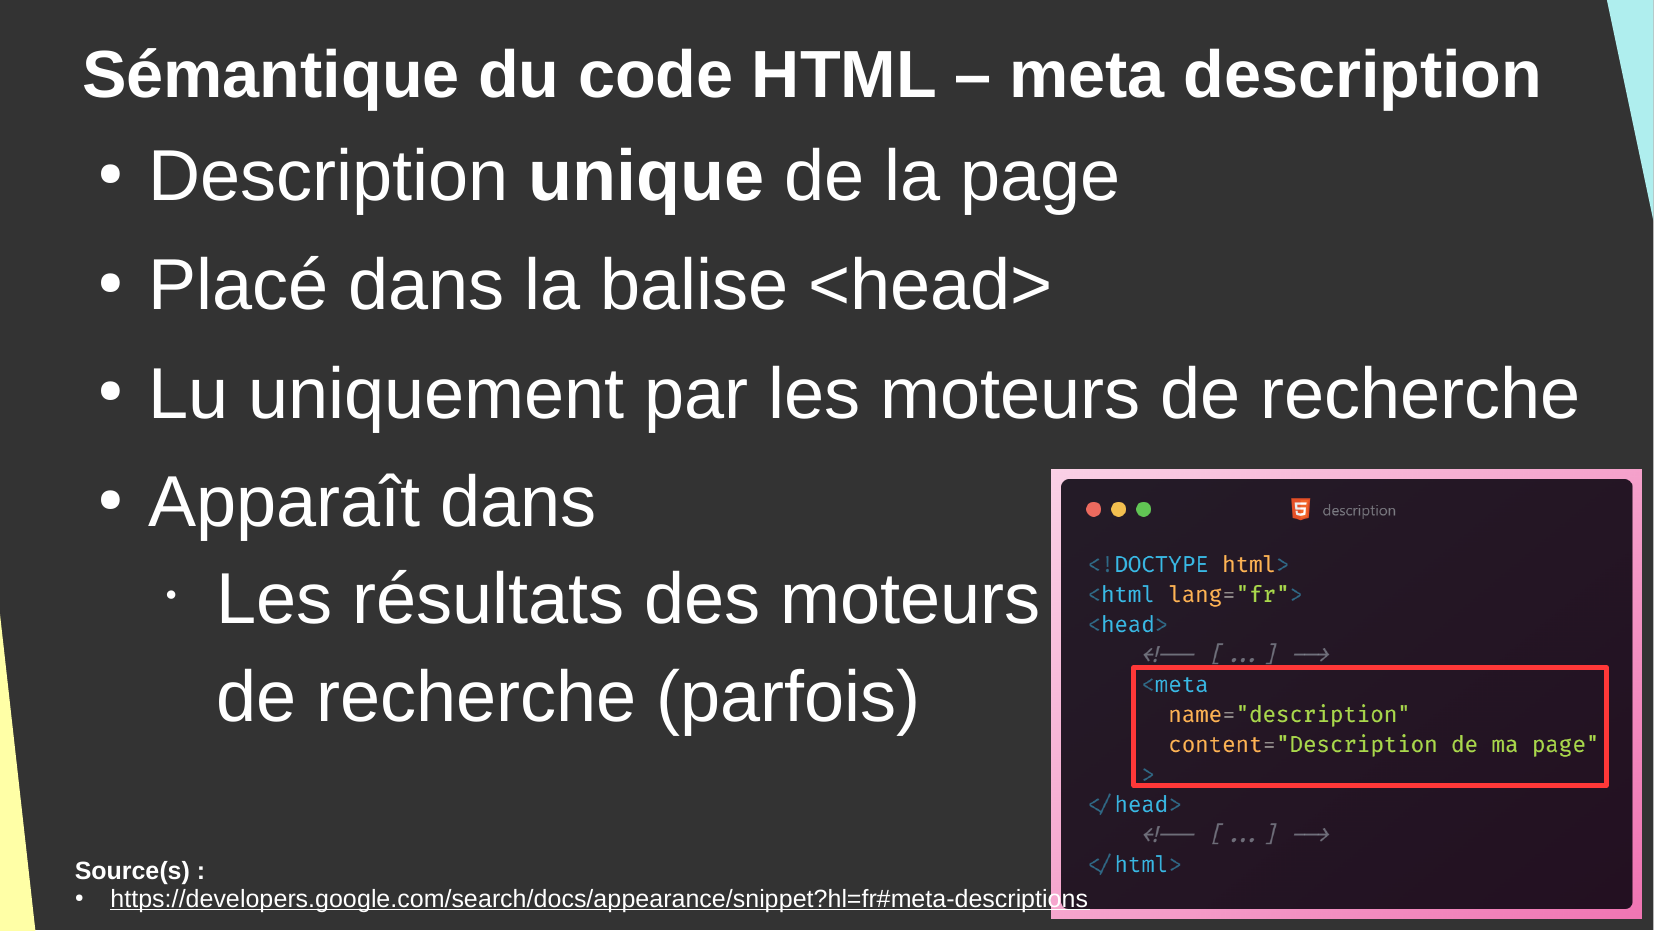

# Sémantique du code HTML – meta description
Description unique de la page
Placé dans la balise <head>
Lu uniquement par les moteurs de recherche
Apparaît dans
Les résultats des moteurs
de recherche (parfois)
Source(s) :
https://developers.google.com/search/docs/appearance/snippet?hl=fr#meta-descriptions